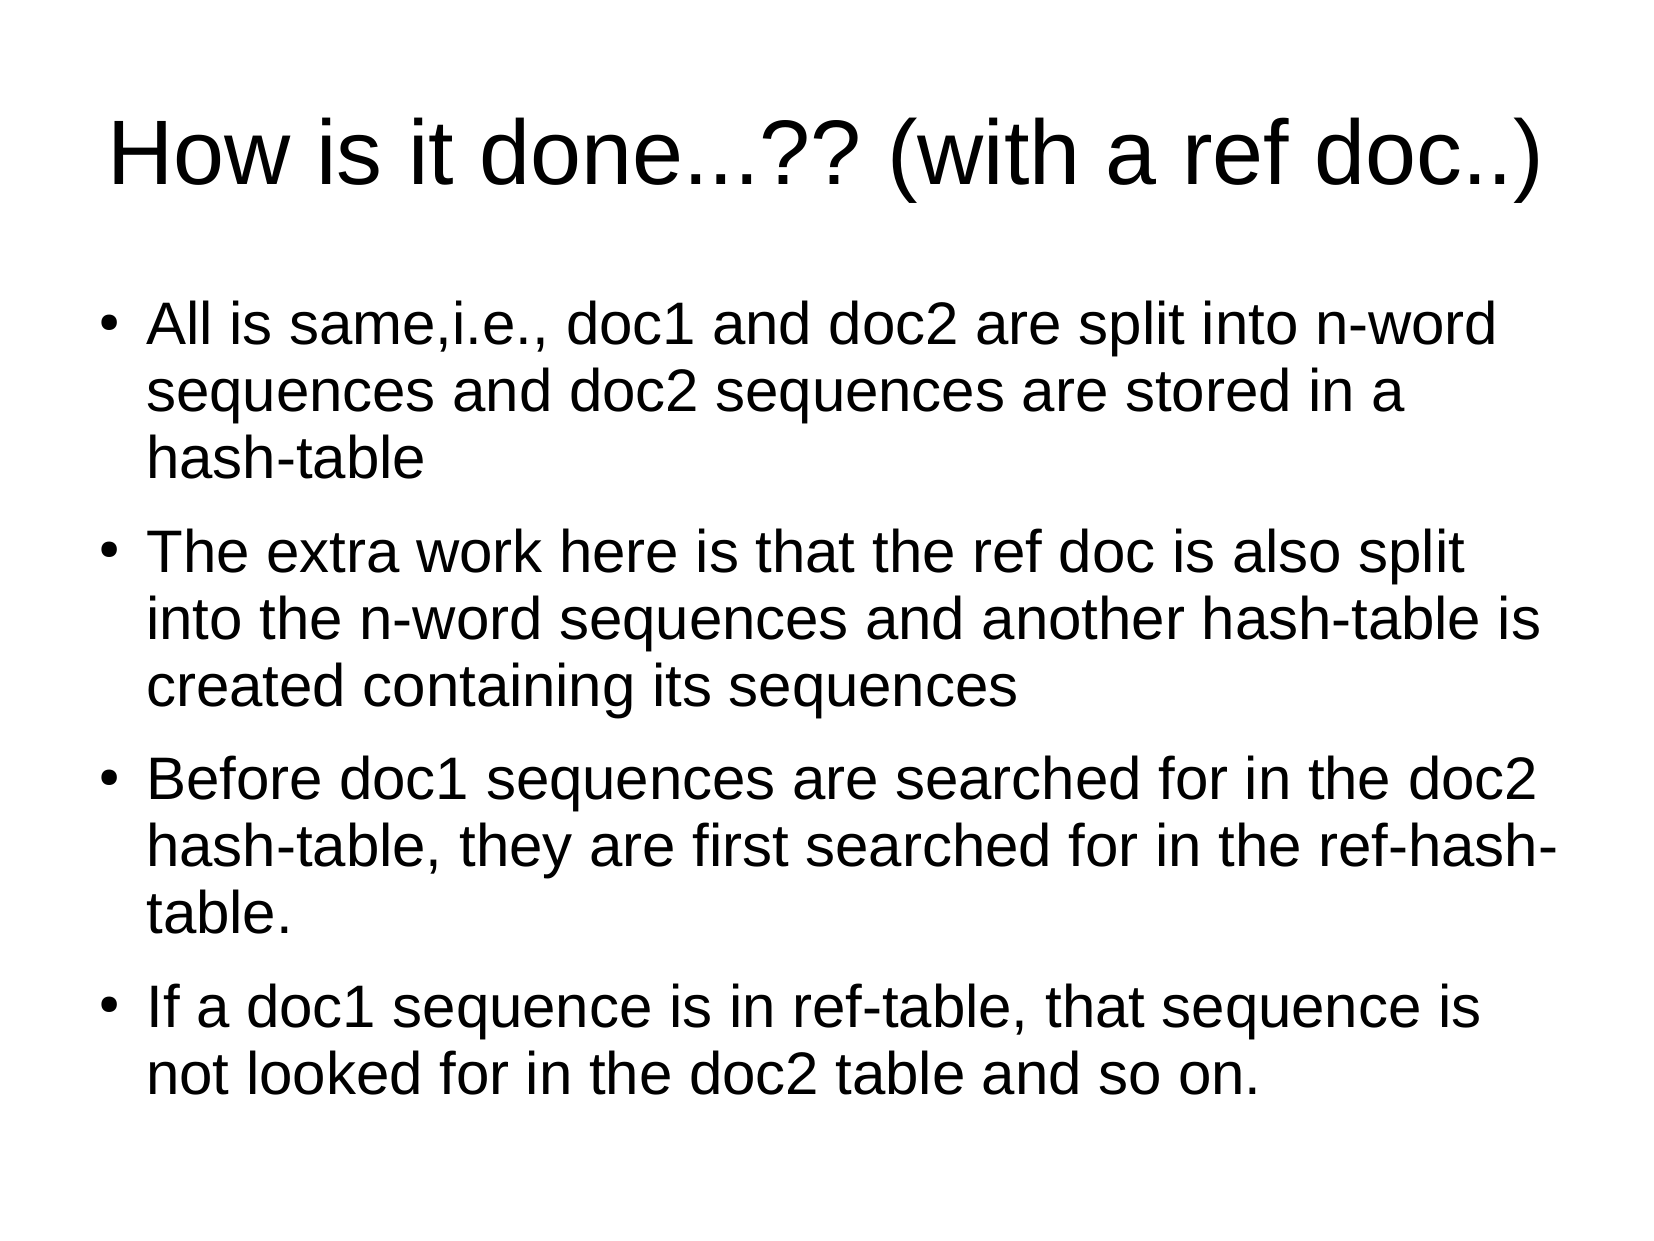

# How is it done...?? (with a ref doc..)
All is same,i.e., doc1 and doc2 are split into n-word sequences and doc2 sequences are stored in a hash-table
The extra work here is that the ref doc is also split into the n-word sequences and another hash-table is created containing its sequences
Before doc1 sequences are searched for in the doc2 hash-table, they are first searched for in the ref-hash-table.
If a doc1 sequence is in ref-table, that sequence is not looked for in the doc2 table and so on.